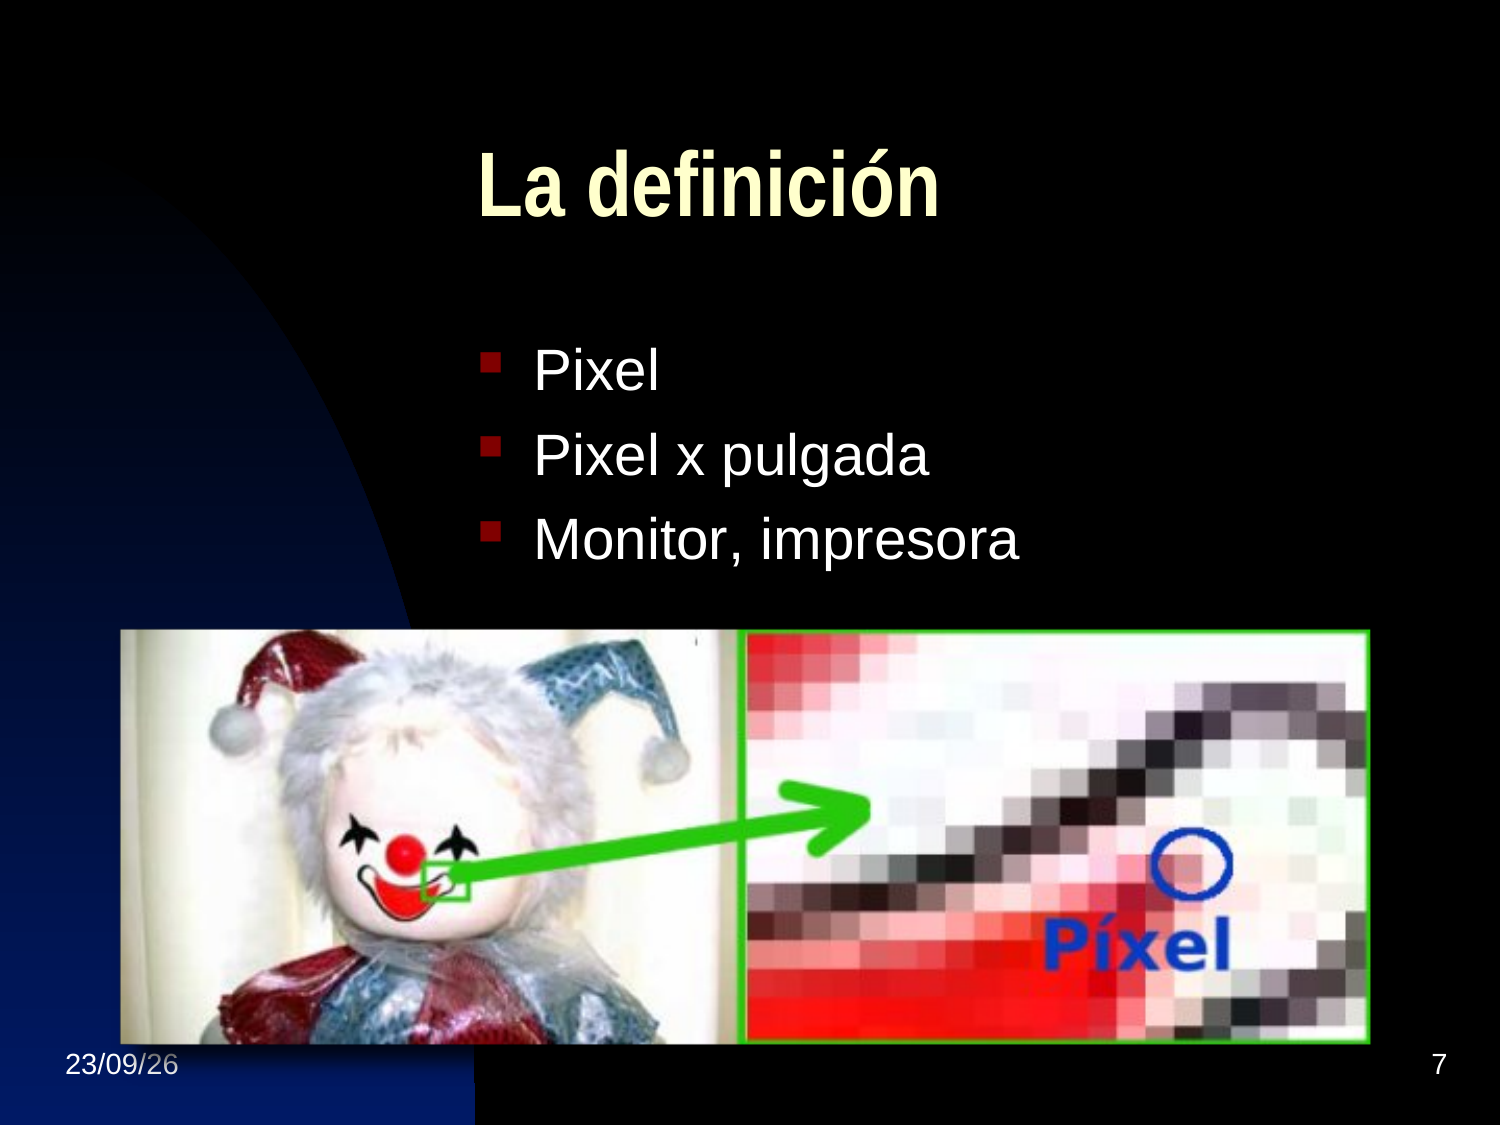

# La definición
Pixel
Pixel x pulgada
Monitor, impresora
7